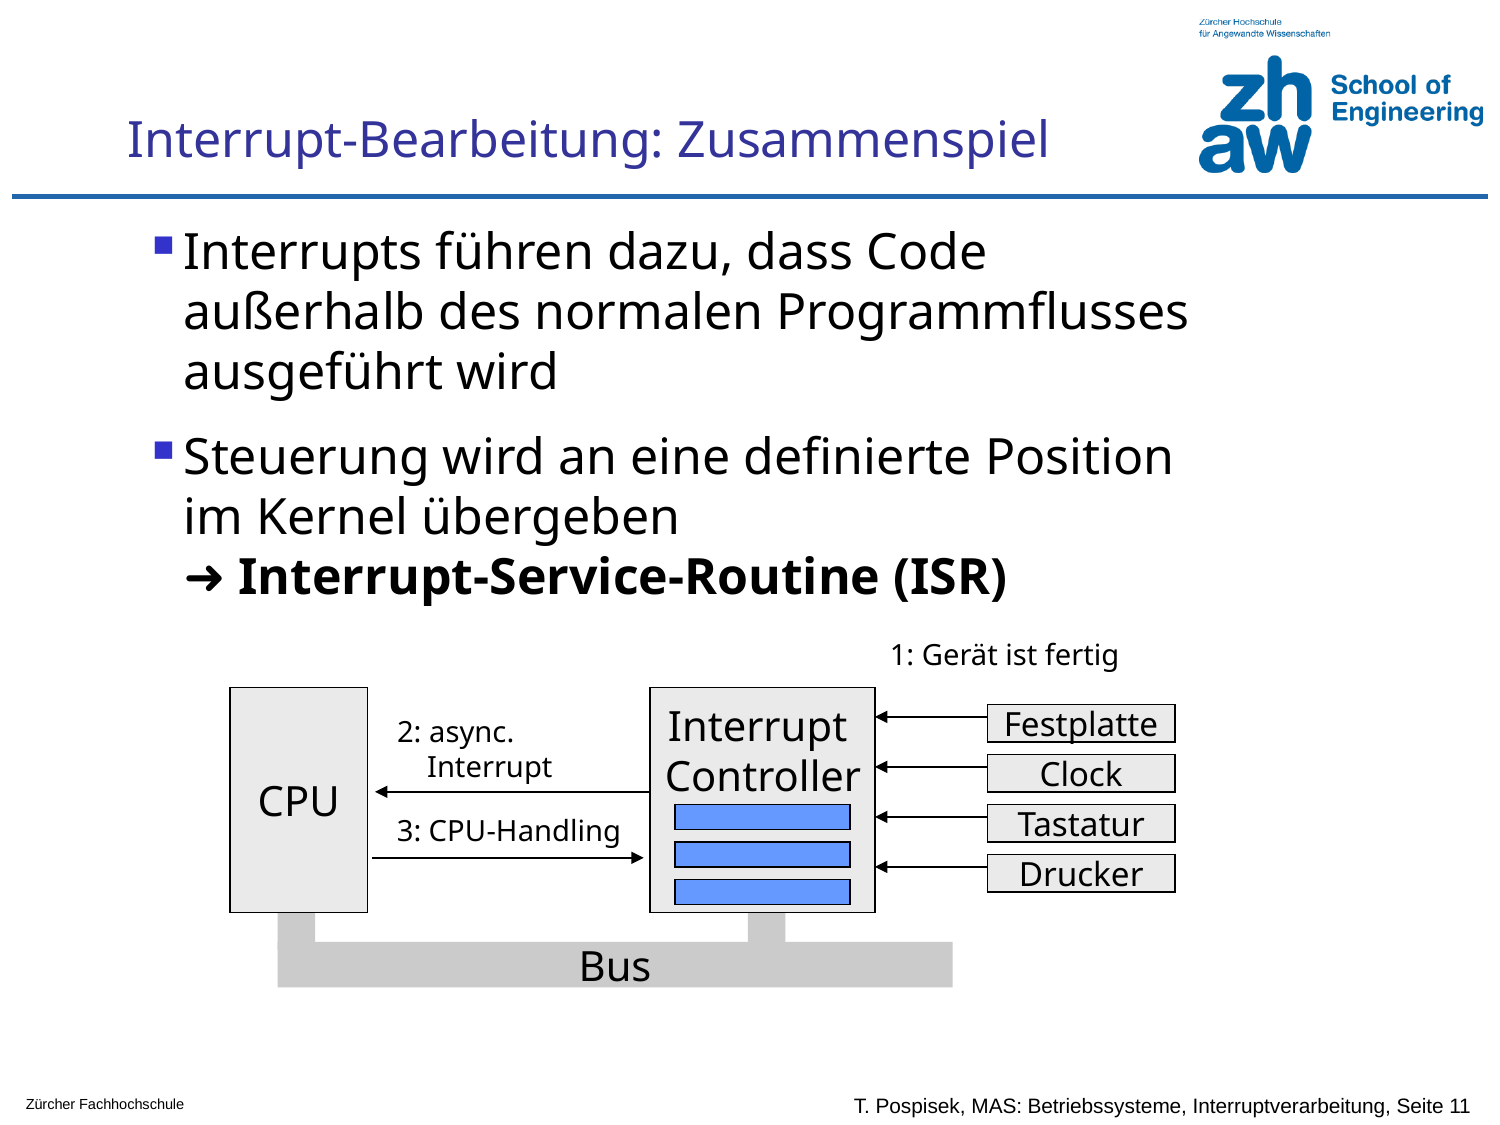

# Interrupt-Bearbeitung: Zusammenspiel
Interrupts führen dazu, dass Code außerhalb des normalen Programmflusses ausgeführt wird
Steuerung wird an eine definierte Position im Kernel übergeben
➜ Interrupt-Service-Routine (ISR)
1: Gerät ist fertig
CPU
Interrupt
Controller
Festplatte
2: async.
 Interrupt
Clock
3: CPU-Handling
Tastatur
Drucker
Bus